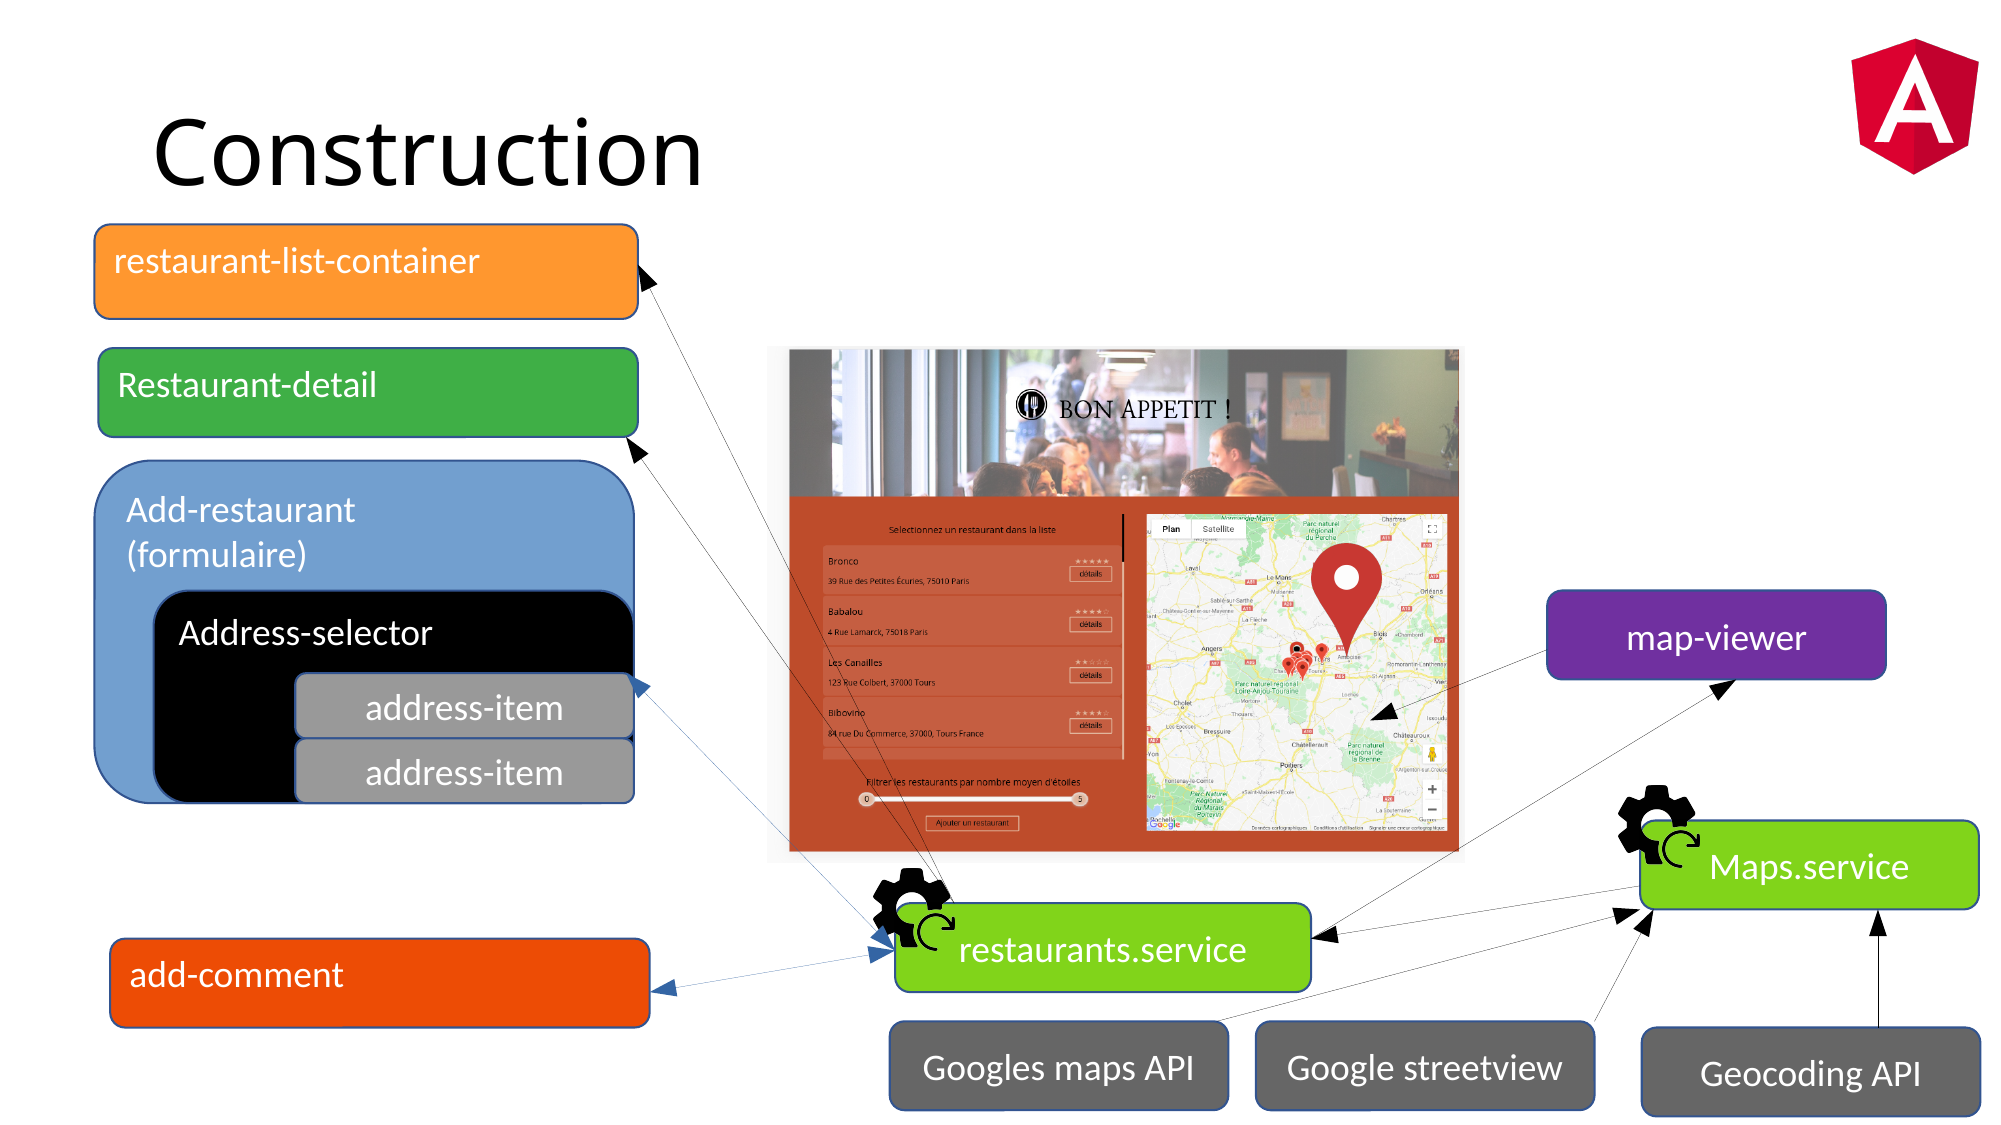

# Construction
restaurant-list-container
Restaurant-detail
Add-restaurant
(formulaire)
Address-selector
map-viewer
address-item
address-item
Maps.service
restaurants.service
add-comment
Googles maps API
Google streetview
Geocoding API